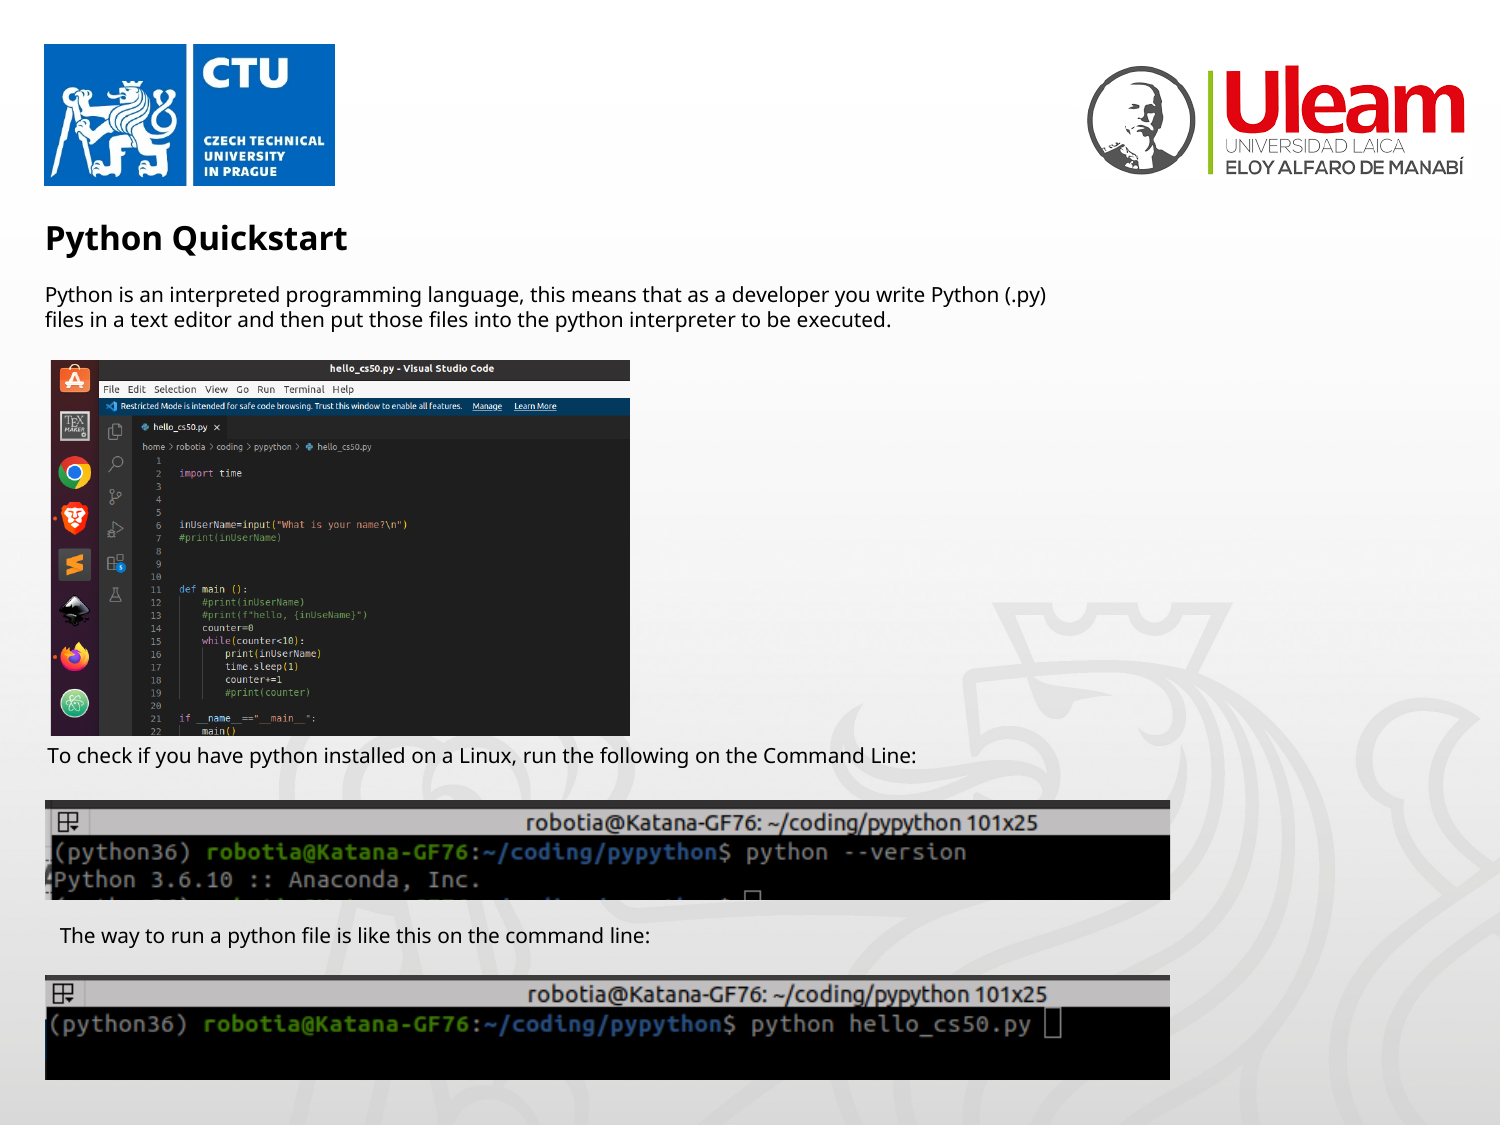

Python Quickstart
Python is an interpreted programming language, this means that as a developer you write Python (.py) files in a text editor and then put those files into the python interpreter to be executed.
To check if you have python installed on a Linux, run the following on the Command Line:
The way to run a python file is like this on the command line: